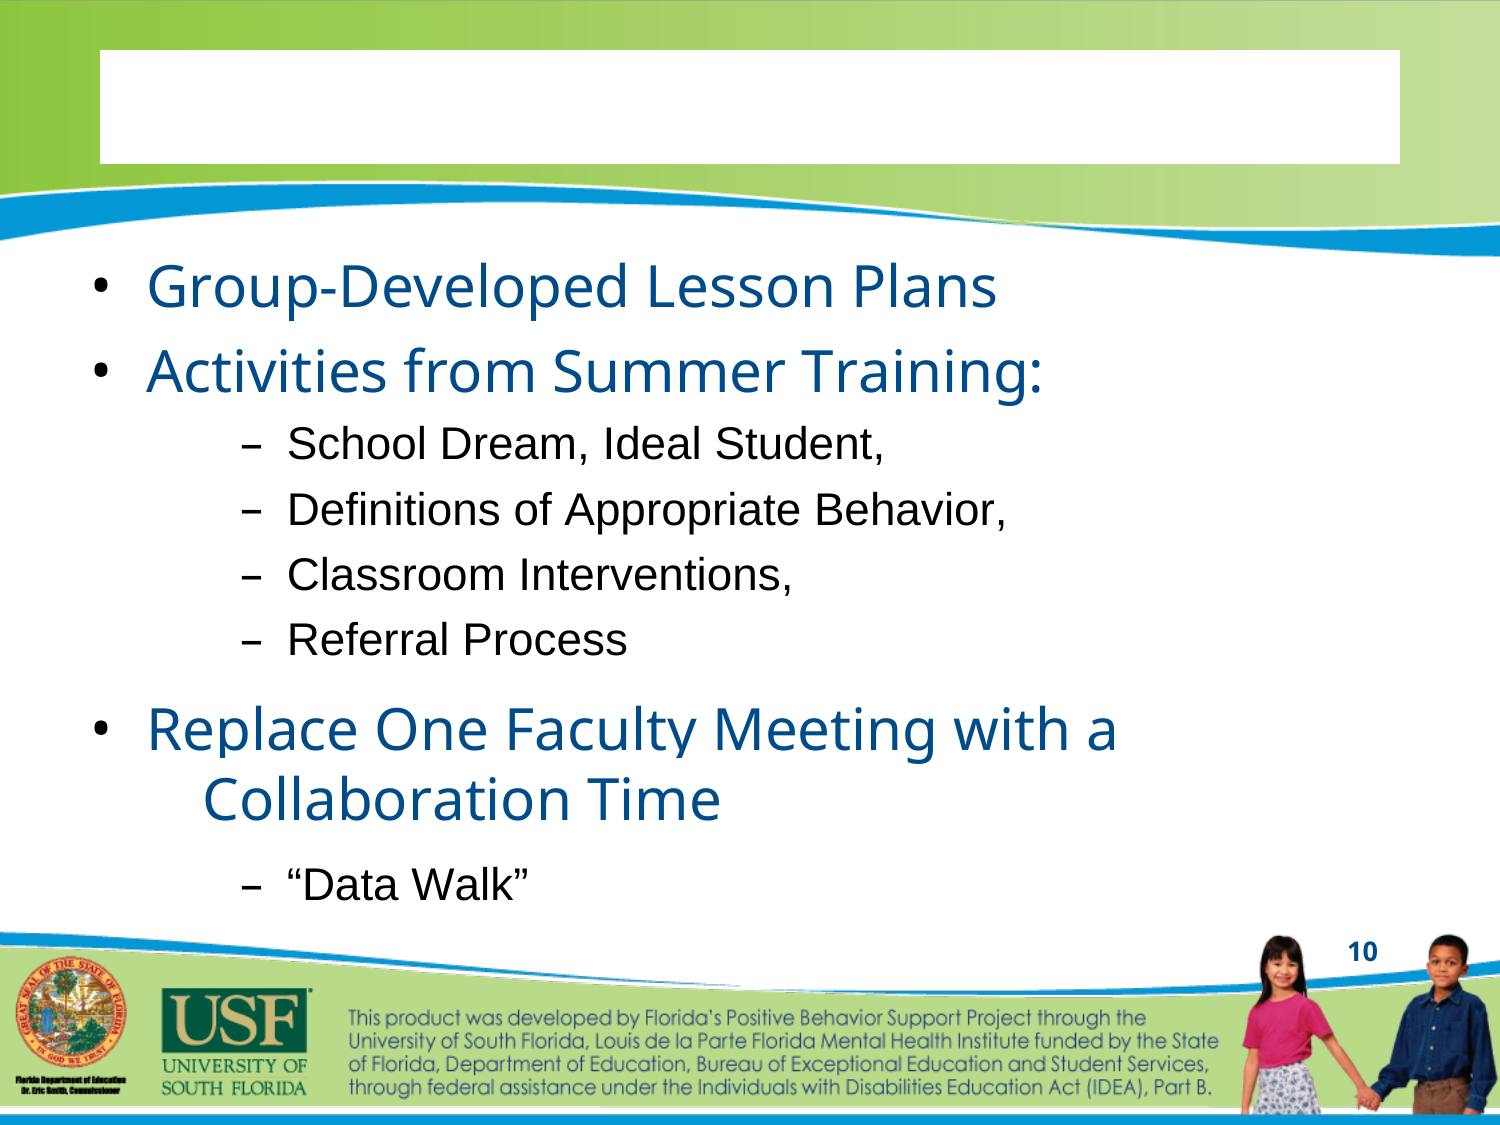

# Ongoing Buy-In & Participation
Group-Developed Lesson Plans
Activities from Summer Training:
School Dream, Ideal Student,
Definitions of Appropriate Behavior,
Classroom Interventions,
Referral Process
Replace One Faculty Meeting with a Collaboration Time
“Data Walk”